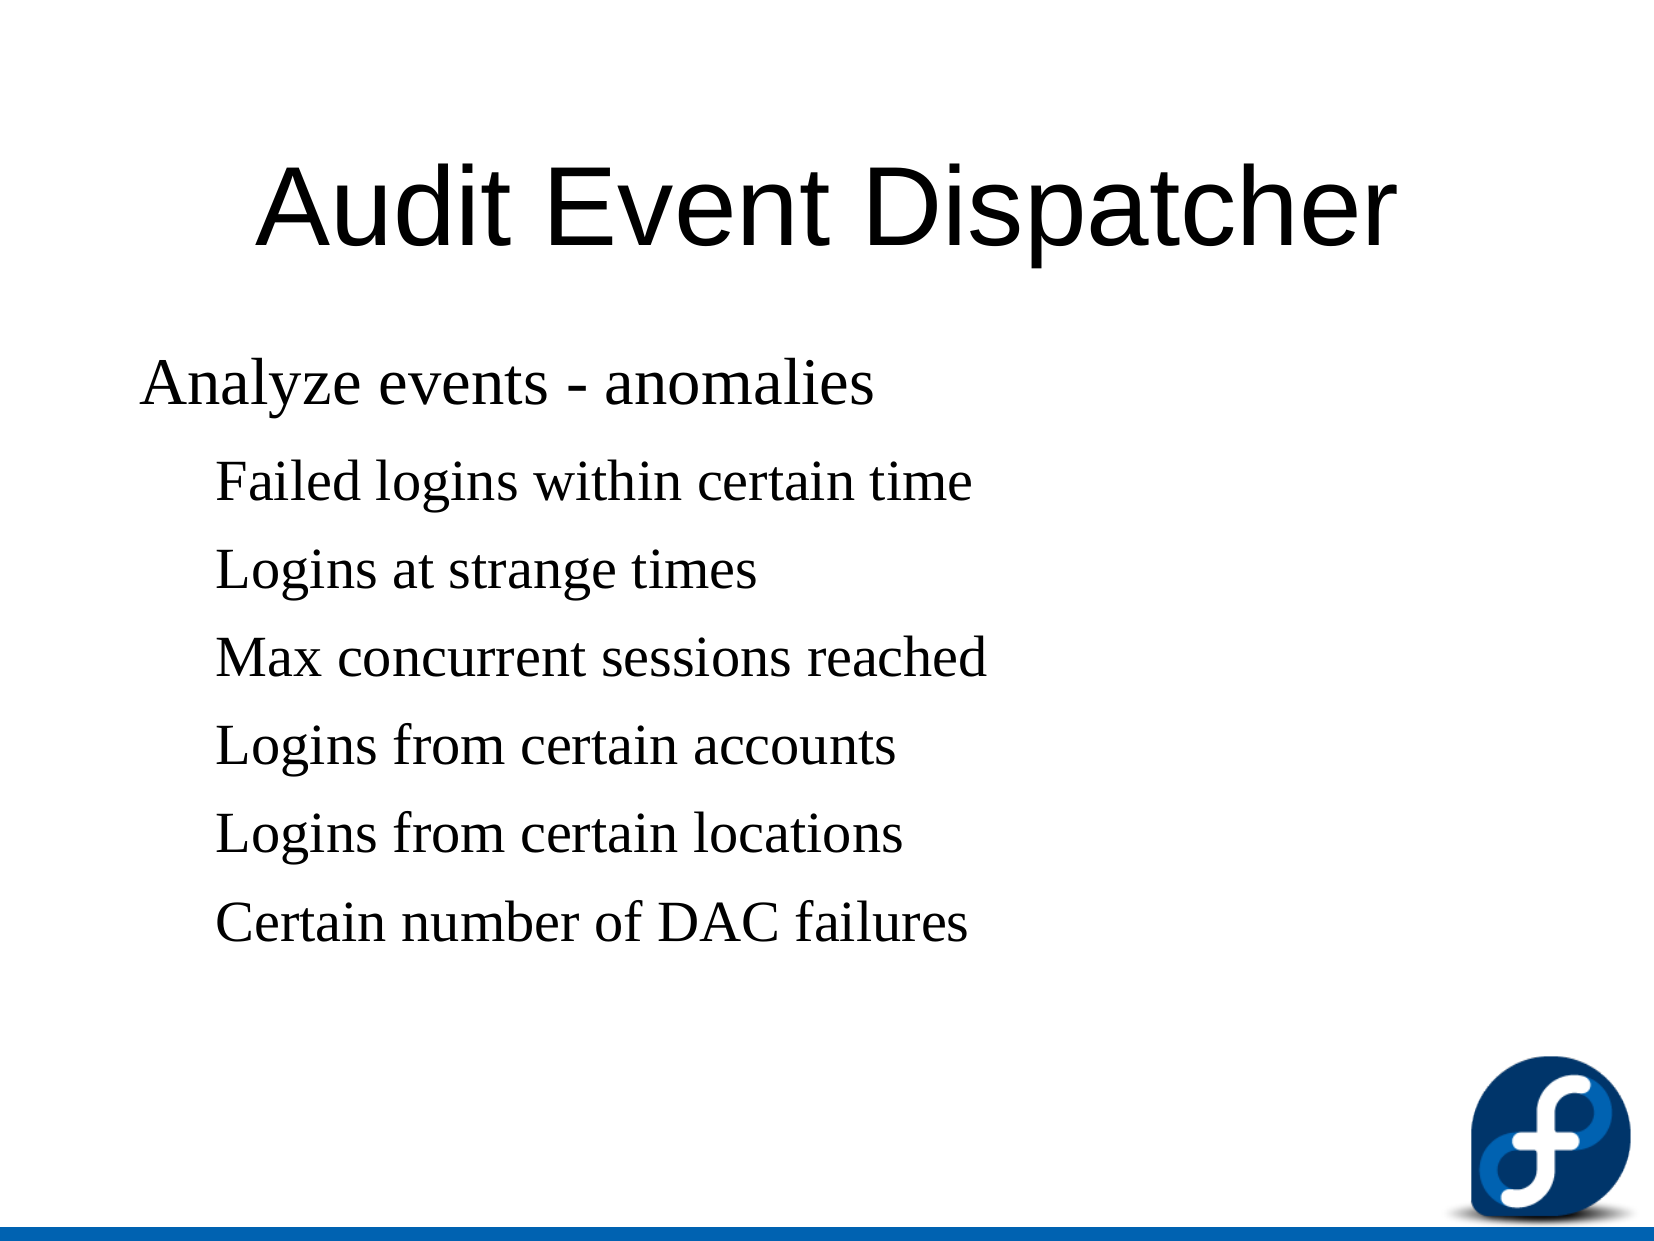

# Audit Event Dispatcher
Analyze events - anomalies
Failed logins within certain time
Logins at strange times
Max concurrent sessions reached
Logins from certain accounts
Logins from certain locations
Certain number of DAC failures